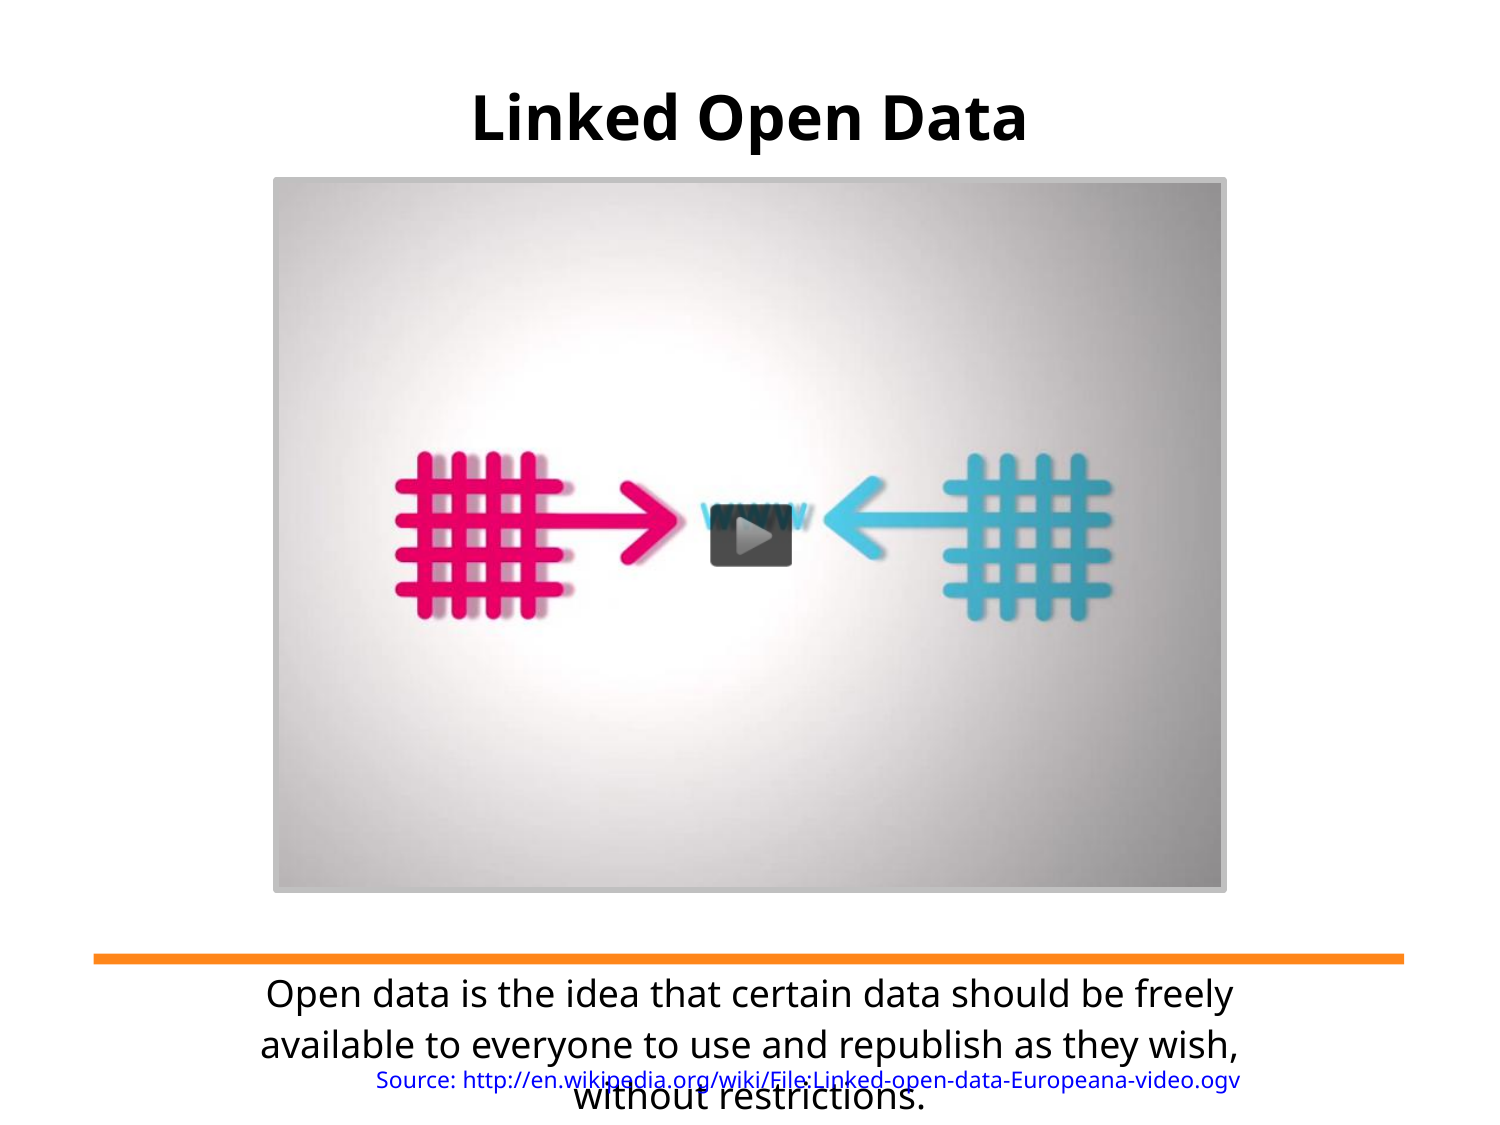

# Linked Open Data
Open data is the idea that certain data should be freely available to everyone to use and republish as they wish, without restrictions.
Source: http://en.wikipedia.org/wiki/File:Linked-open-data-Europeana-video.ogv